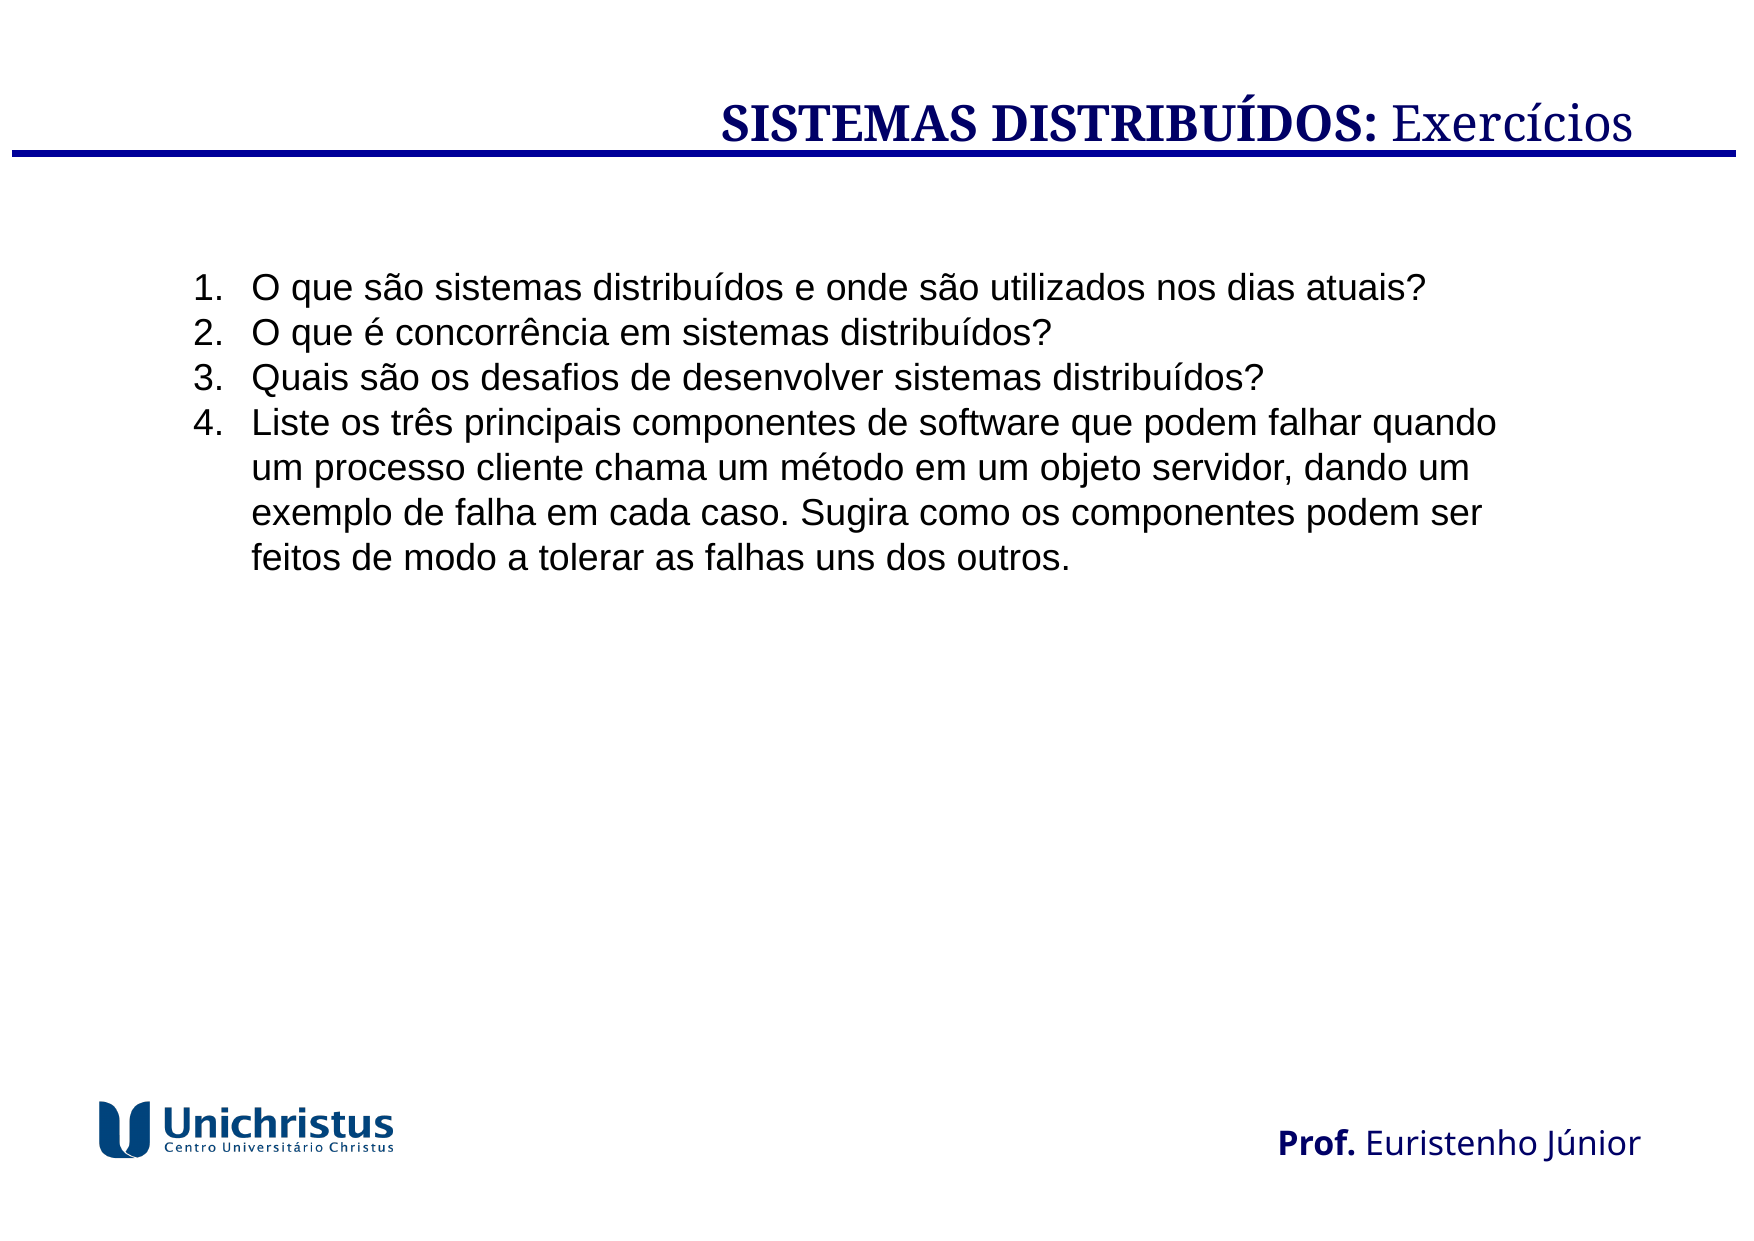

SISTEMAS DISTRIBUÍDOS: Exercícios
O que são sistemas distribuídos e onde são utilizados nos dias atuais?
O que é concorrência em sistemas distribuídos?
Quais são os desafios de desenvolver sistemas distribuídos?
Liste os três principais componentes de software que podem falhar quando um processo cliente chama um método em um objeto servidor, dando um exemplo de falha em cada caso. Sugira como os componentes podem ser feitos de modo a tolerar as falhas uns dos outros.
Prof. Euristenho Júnior